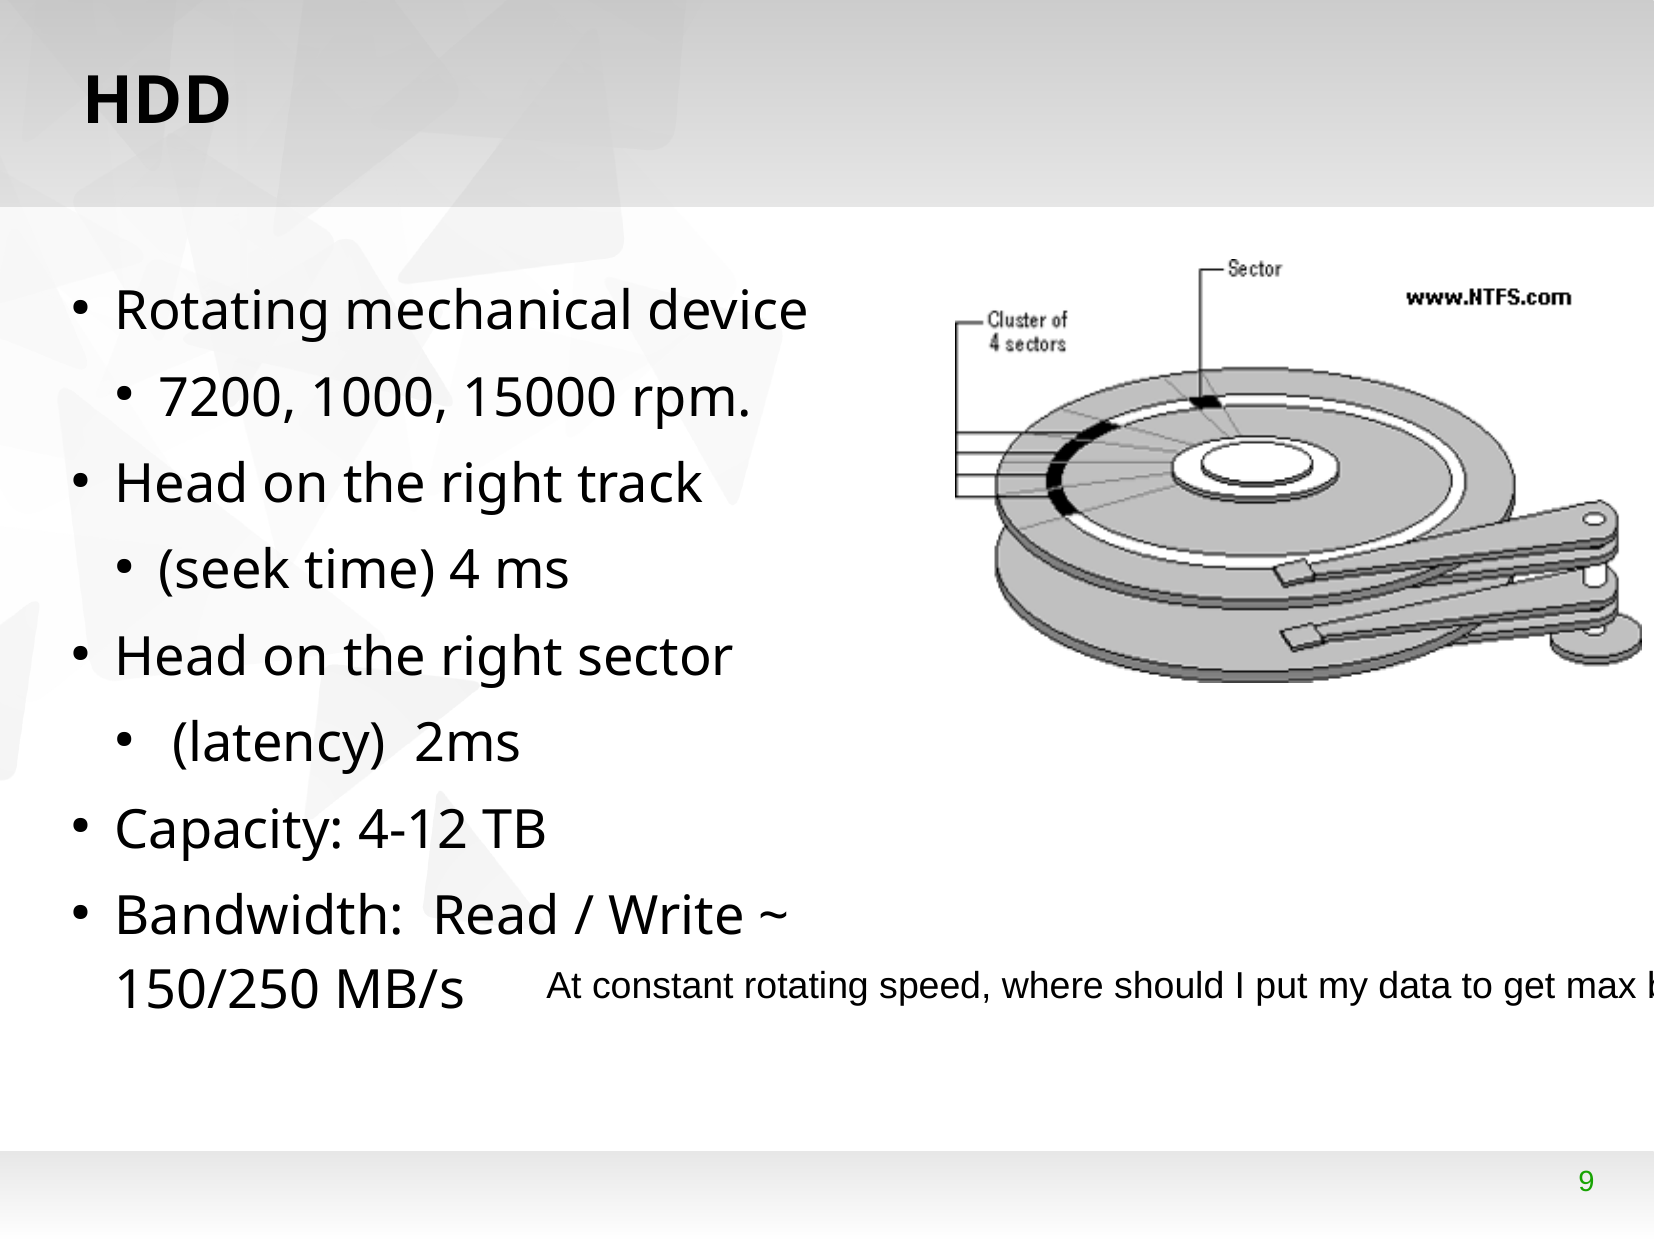

# HDD
Rotating mechanical device
7200, 1000, 15000 rpm.
Head on the right track
(seek time) 4 ms
Head on the right sector
 (latency) 2ms
Capacity: 4-12 TB
Bandwidth: Read / Write ~ 150/250 MB/s
At constant rotating speed, where should I put my data to get max bandwidth ?
9